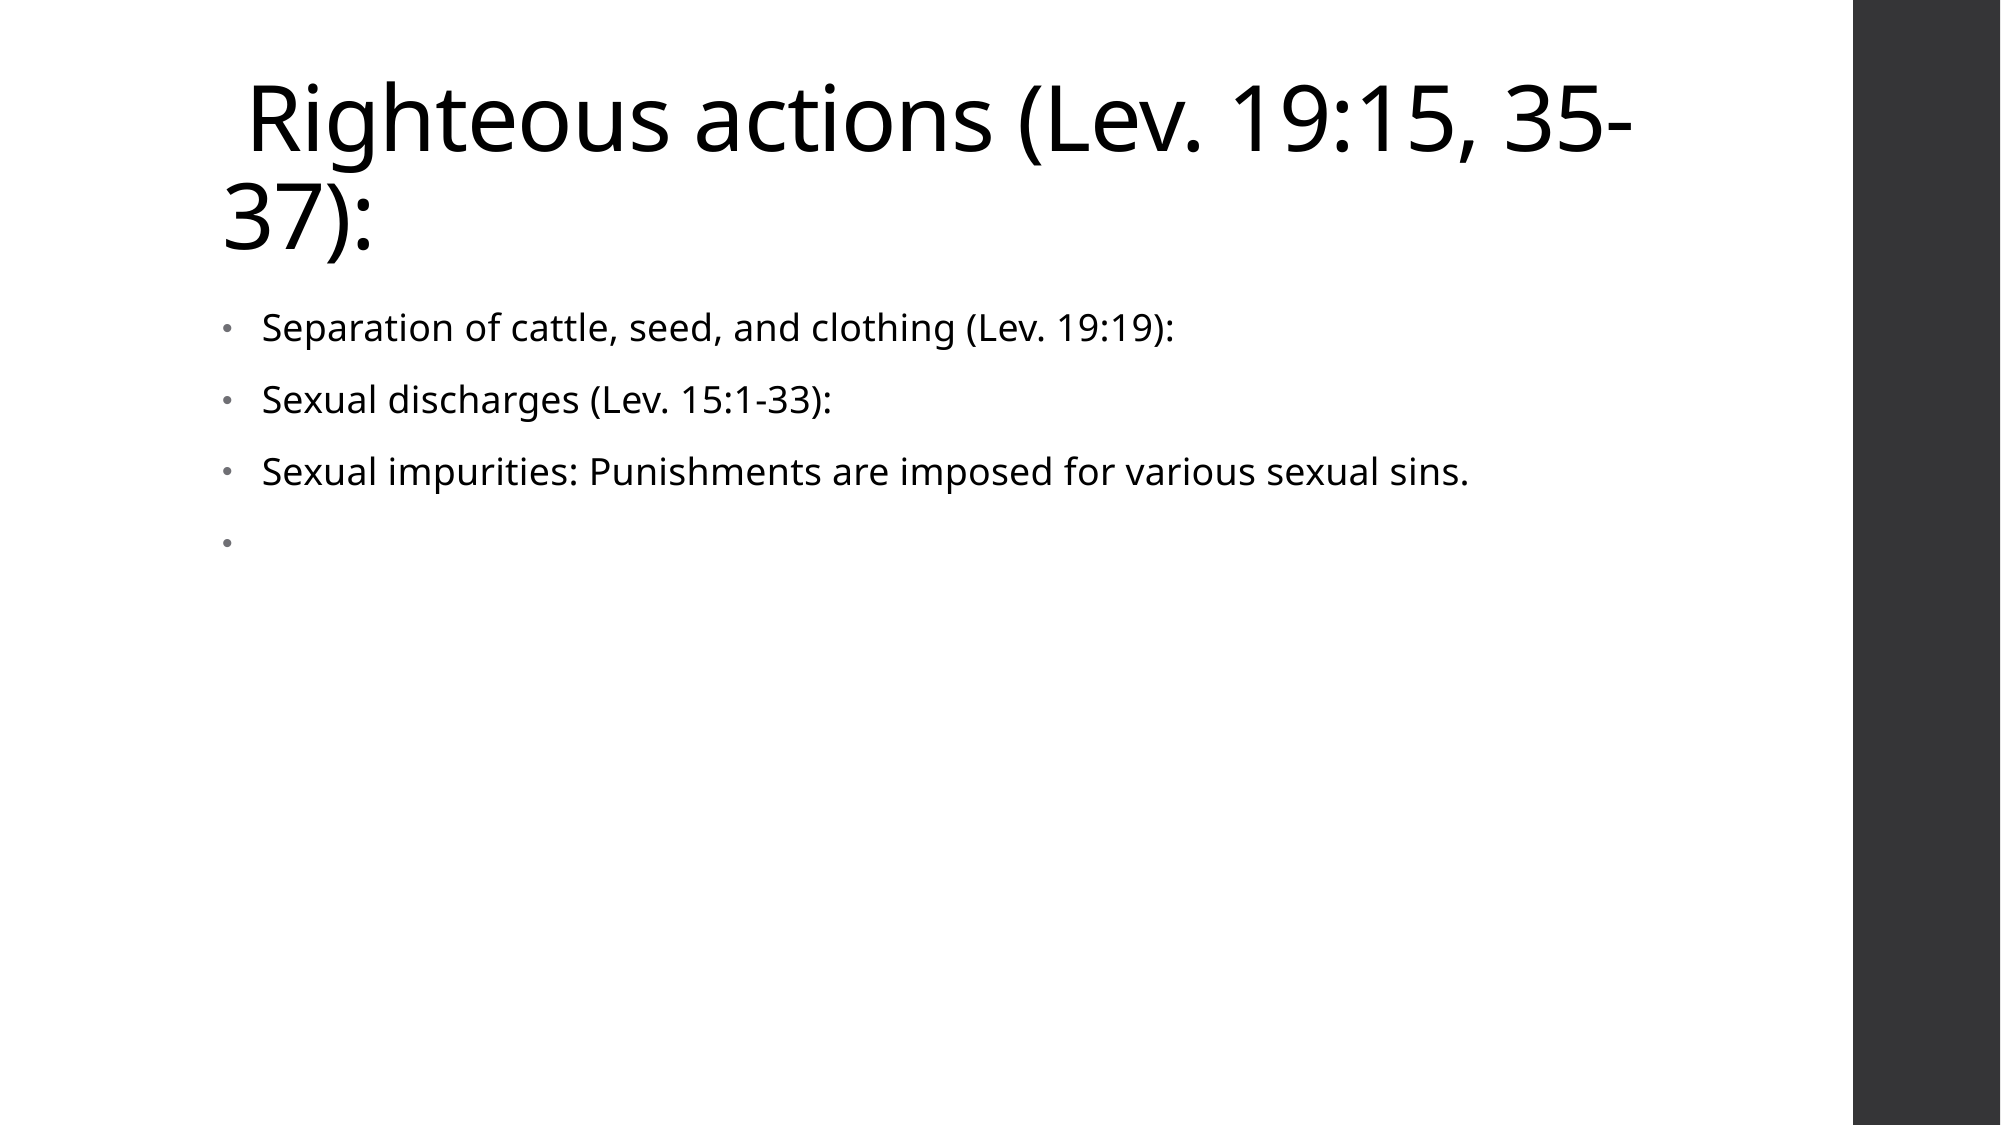

# Righteous actions (Lev. 19:15, 35-37):
 Separation of cattle, seed, and clothing (Lev. 19:19):
 Sexual discharges (Lev. 15:1-33):
 Sexual impurities: Punishments are imposed for various sexual sins.